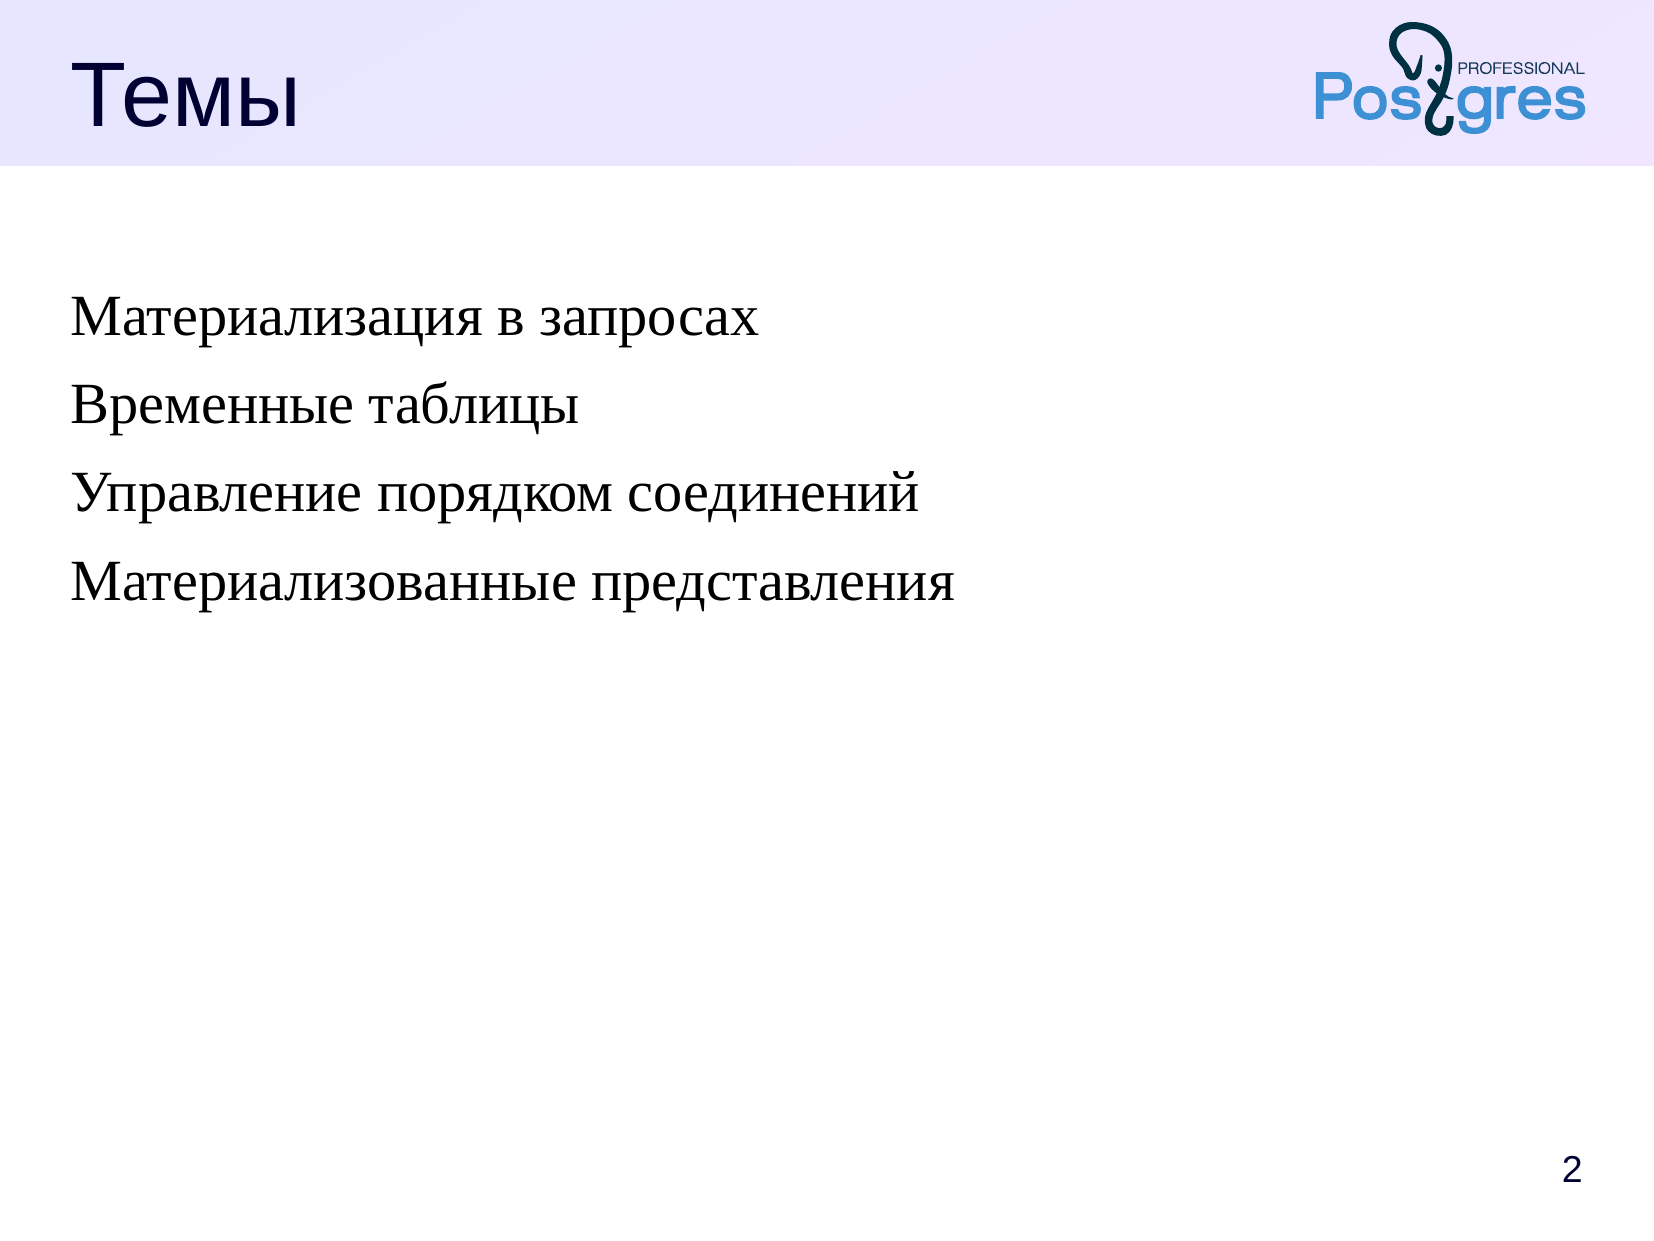

# Темы
Материализация в запросах
Временные таблицы
Управление порядком соединений
Материализованные представления